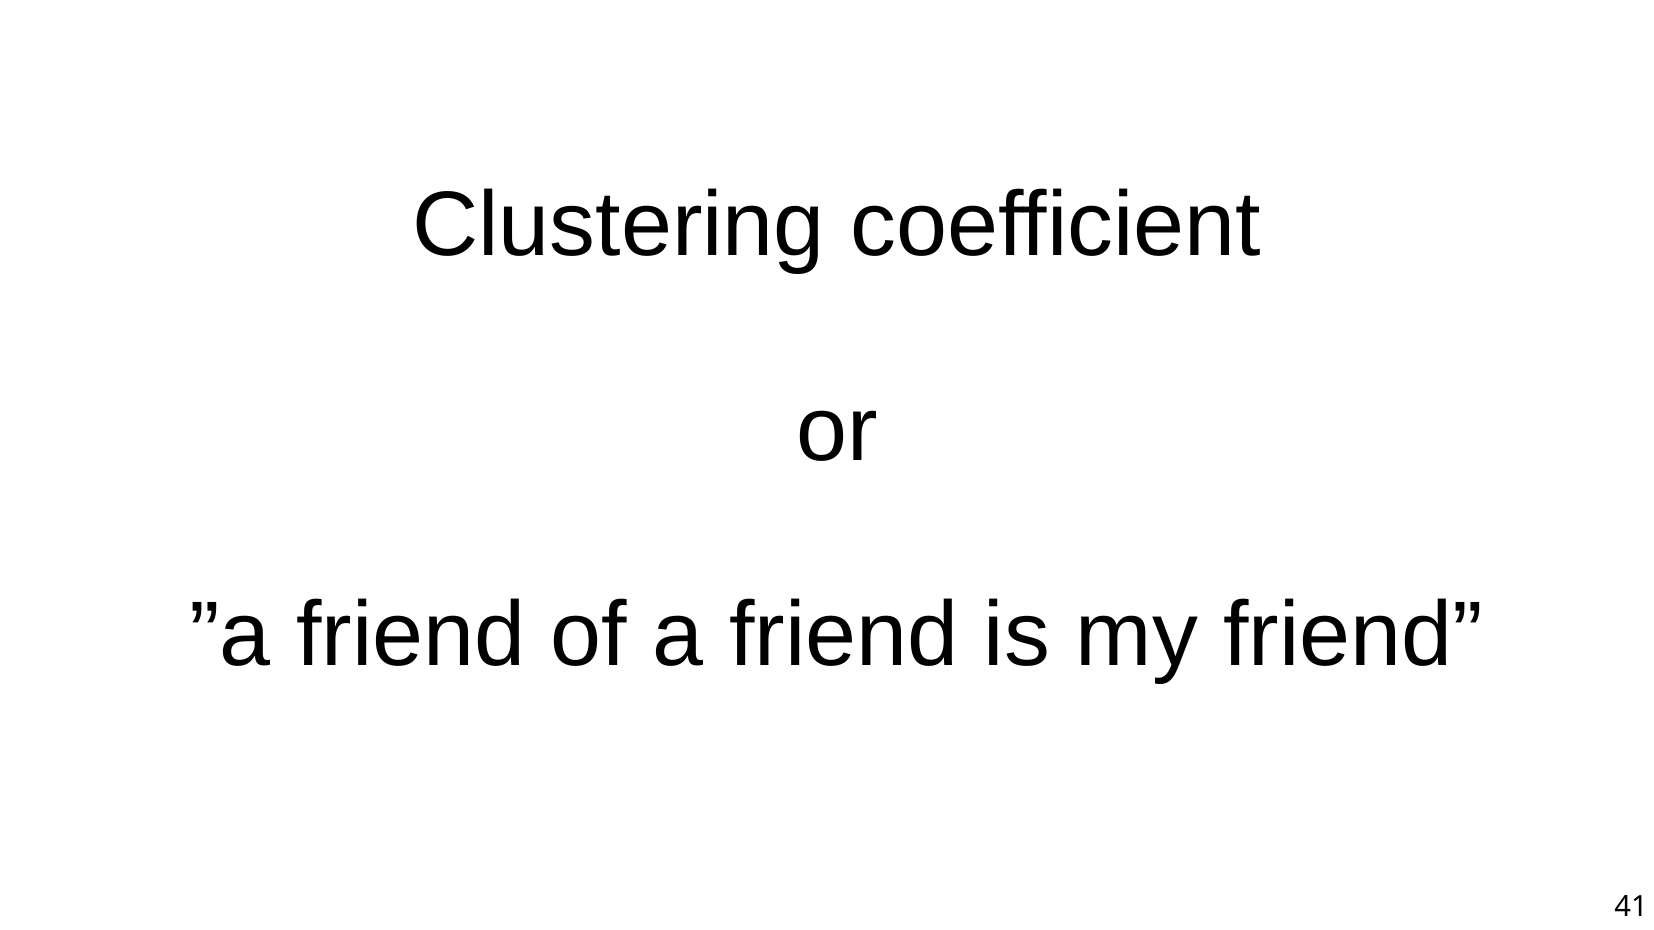

# Clustering coefficient or ”a friend of a friend is my friend”
41